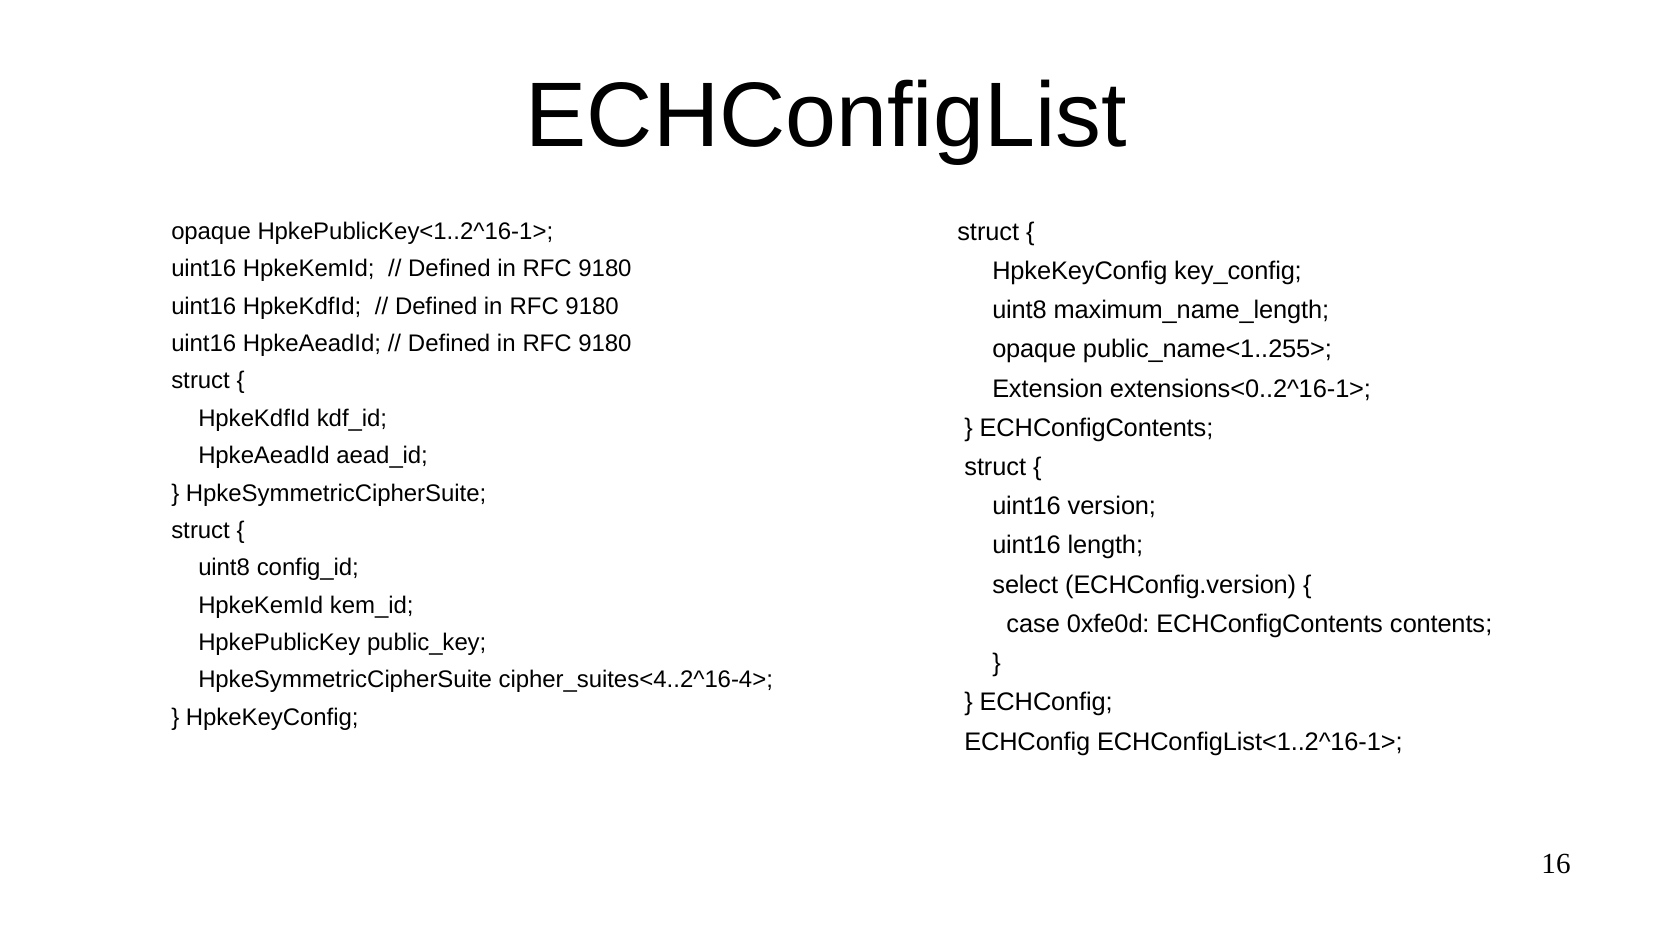

# ECHConfigList
 opaque HpkePublicKey<1..2^16-1>;
 uint16 HpkeKemId; // Defined in RFC 9180
 uint16 HpkeKdfId; // Defined in RFC 9180
 uint16 HpkeAeadId; // Defined in RFC 9180
 struct {
 HpkeKdfId kdf_id;
 HpkeAeadId aead_id;
 } HpkeSymmetricCipherSuite;
 struct {
 uint8 config_id;
 HpkeKemId kem_id;
 HpkePublicKey public_key;
 HpkeSymmetricCipherSuite cipher_suites<4..2^16-4>;
 } HpkeKeyConfig;
 struct {
 HpkeKeyConfig key_config;
 uint8 maximum_name_length;
 opaque public_name<1..255>;
 Extension extensions<0..2^16-1>;
 } ECHConfigContents;
 struct {
 uint16 version;
 uint16 length;
 select (ECHConfig.version) {
 case 0xfe0d: ECHConfigContents contents;
 }
 } ECHConfig;
 ECHConfig ECHConfigList<1..2^16-1>;
16